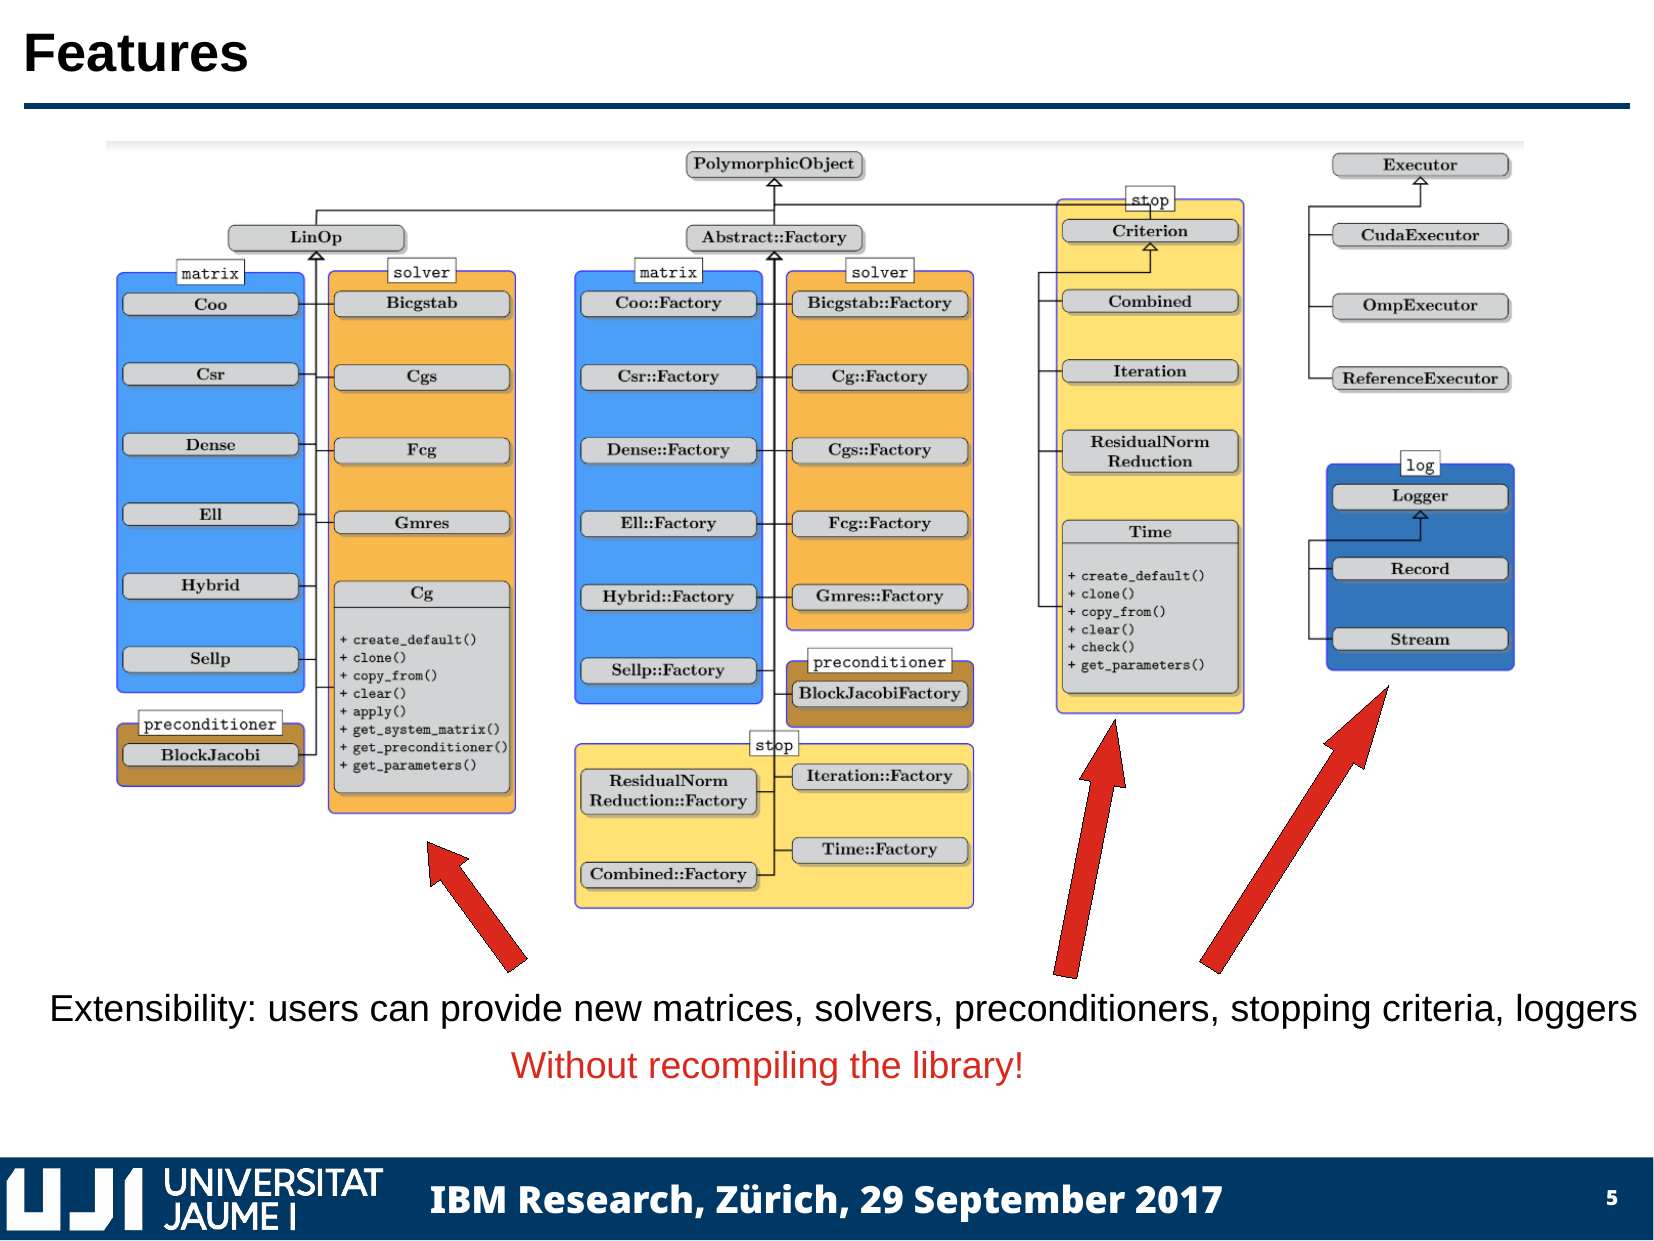

# Features
Extensibility: users can provide new matrices, solvers, preconditioners, stopping criteria, loggers
Without recompiling the library!
IBM Research, Zürich, 29 September 2017
5